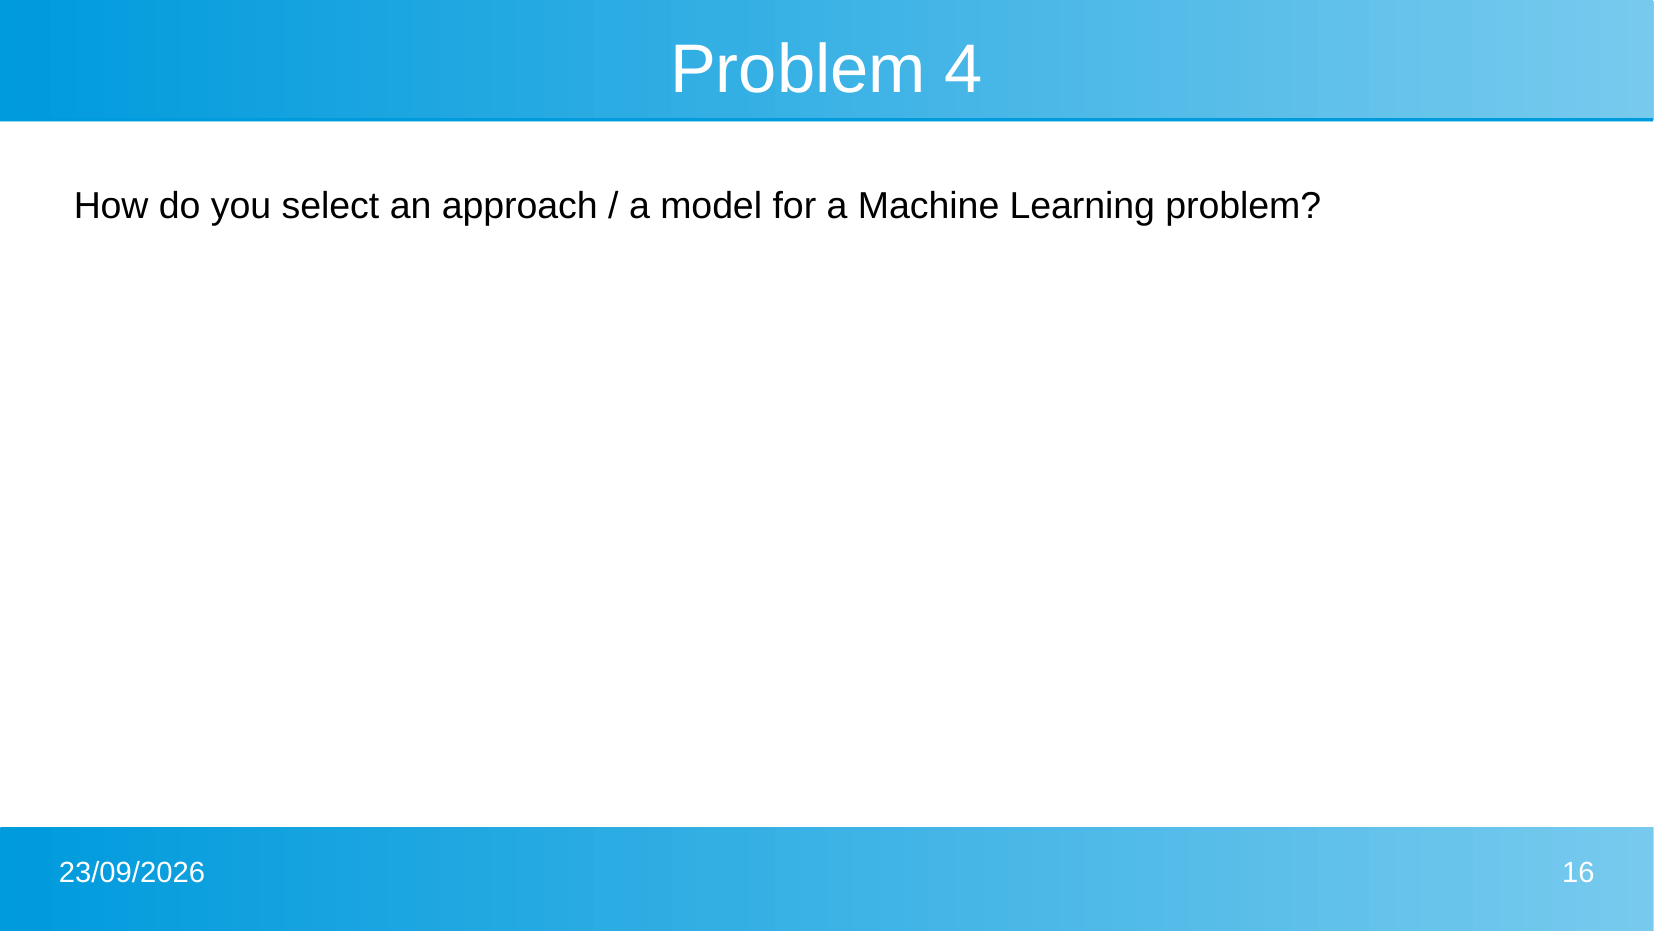

# Problem 4
How do you select an approach / a model for a Machine Learning problem?
16